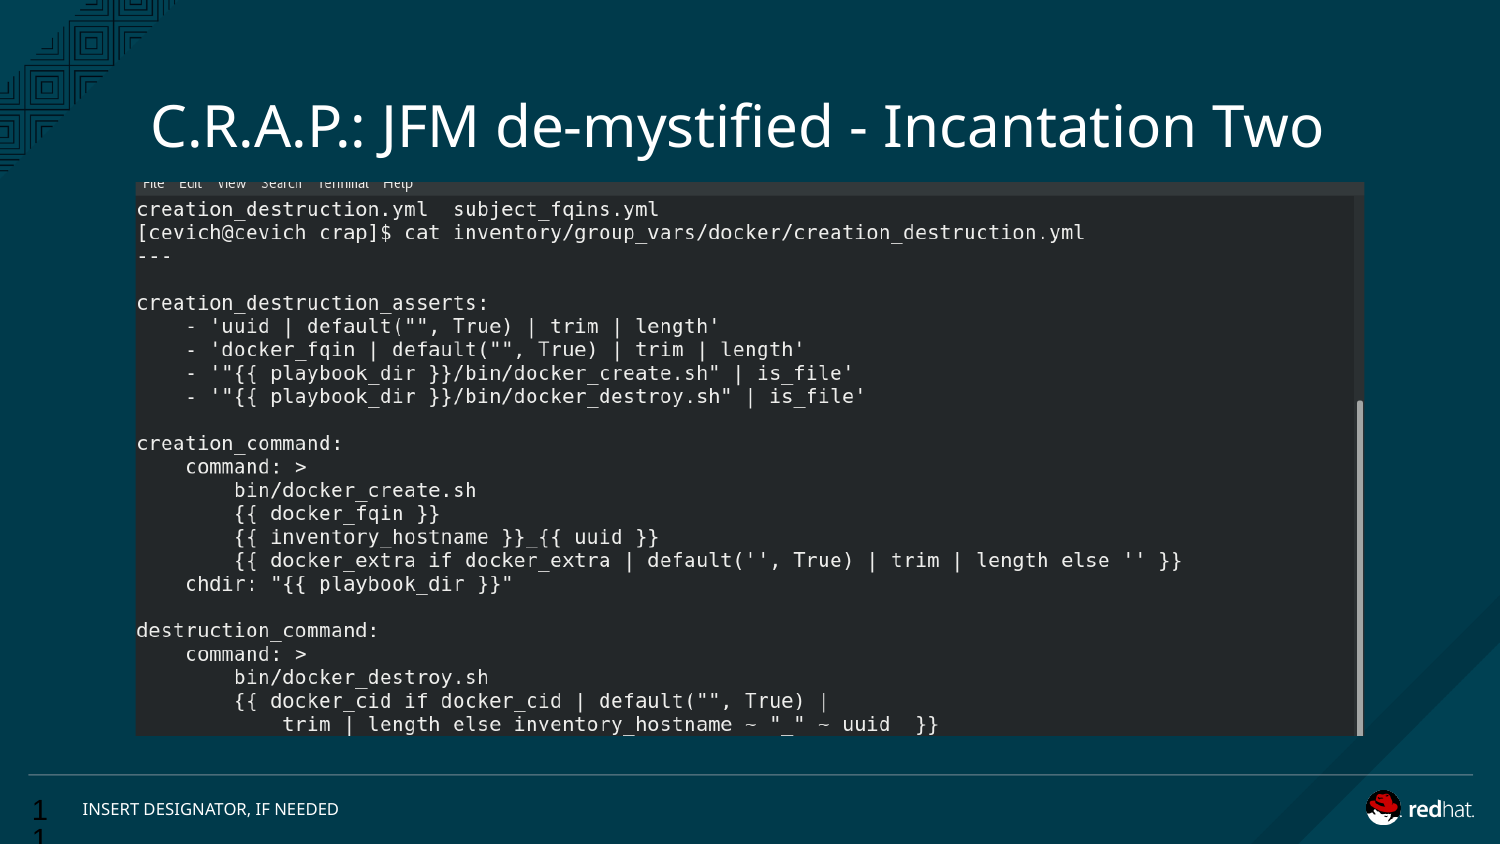

C.R.A.P.: JFM de-mystified - Incantation Two
# Click to add text